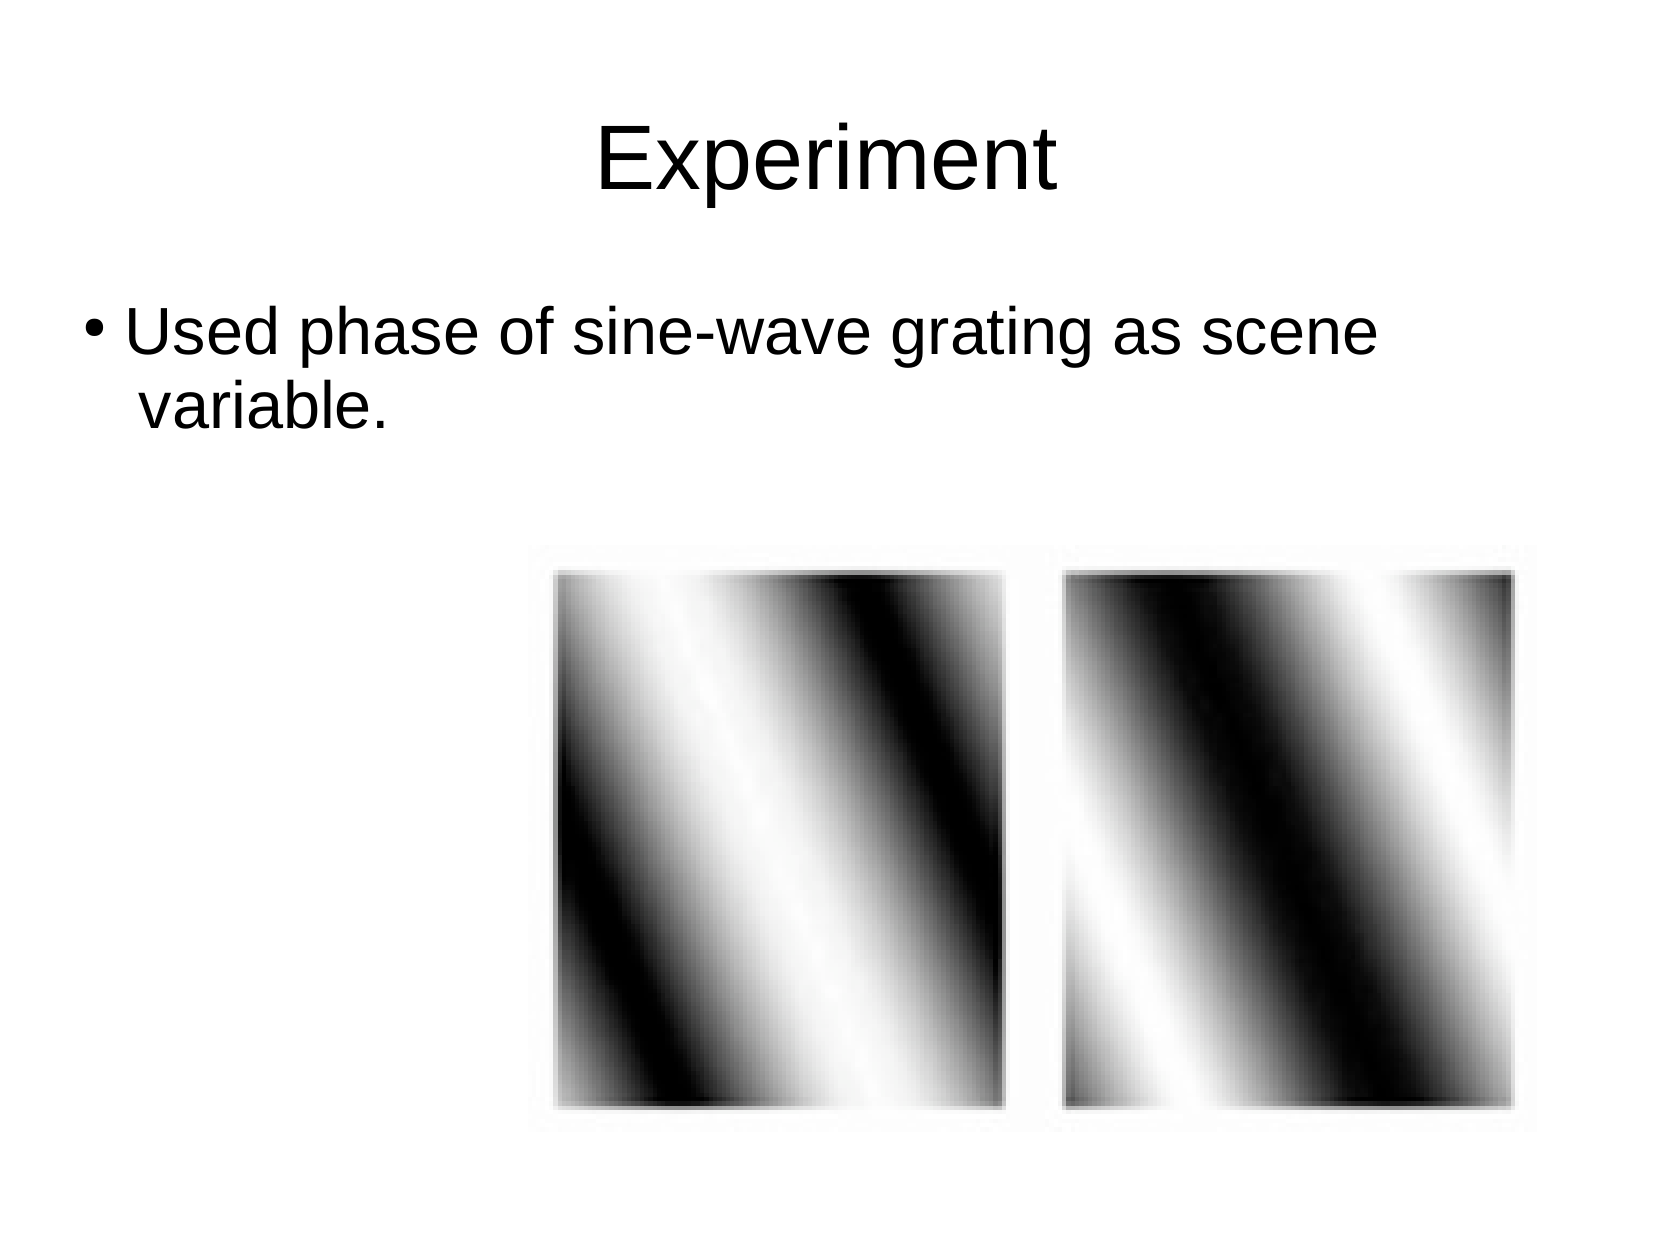

# Experiment
 Used phase of sine-wave grating as scene variable.